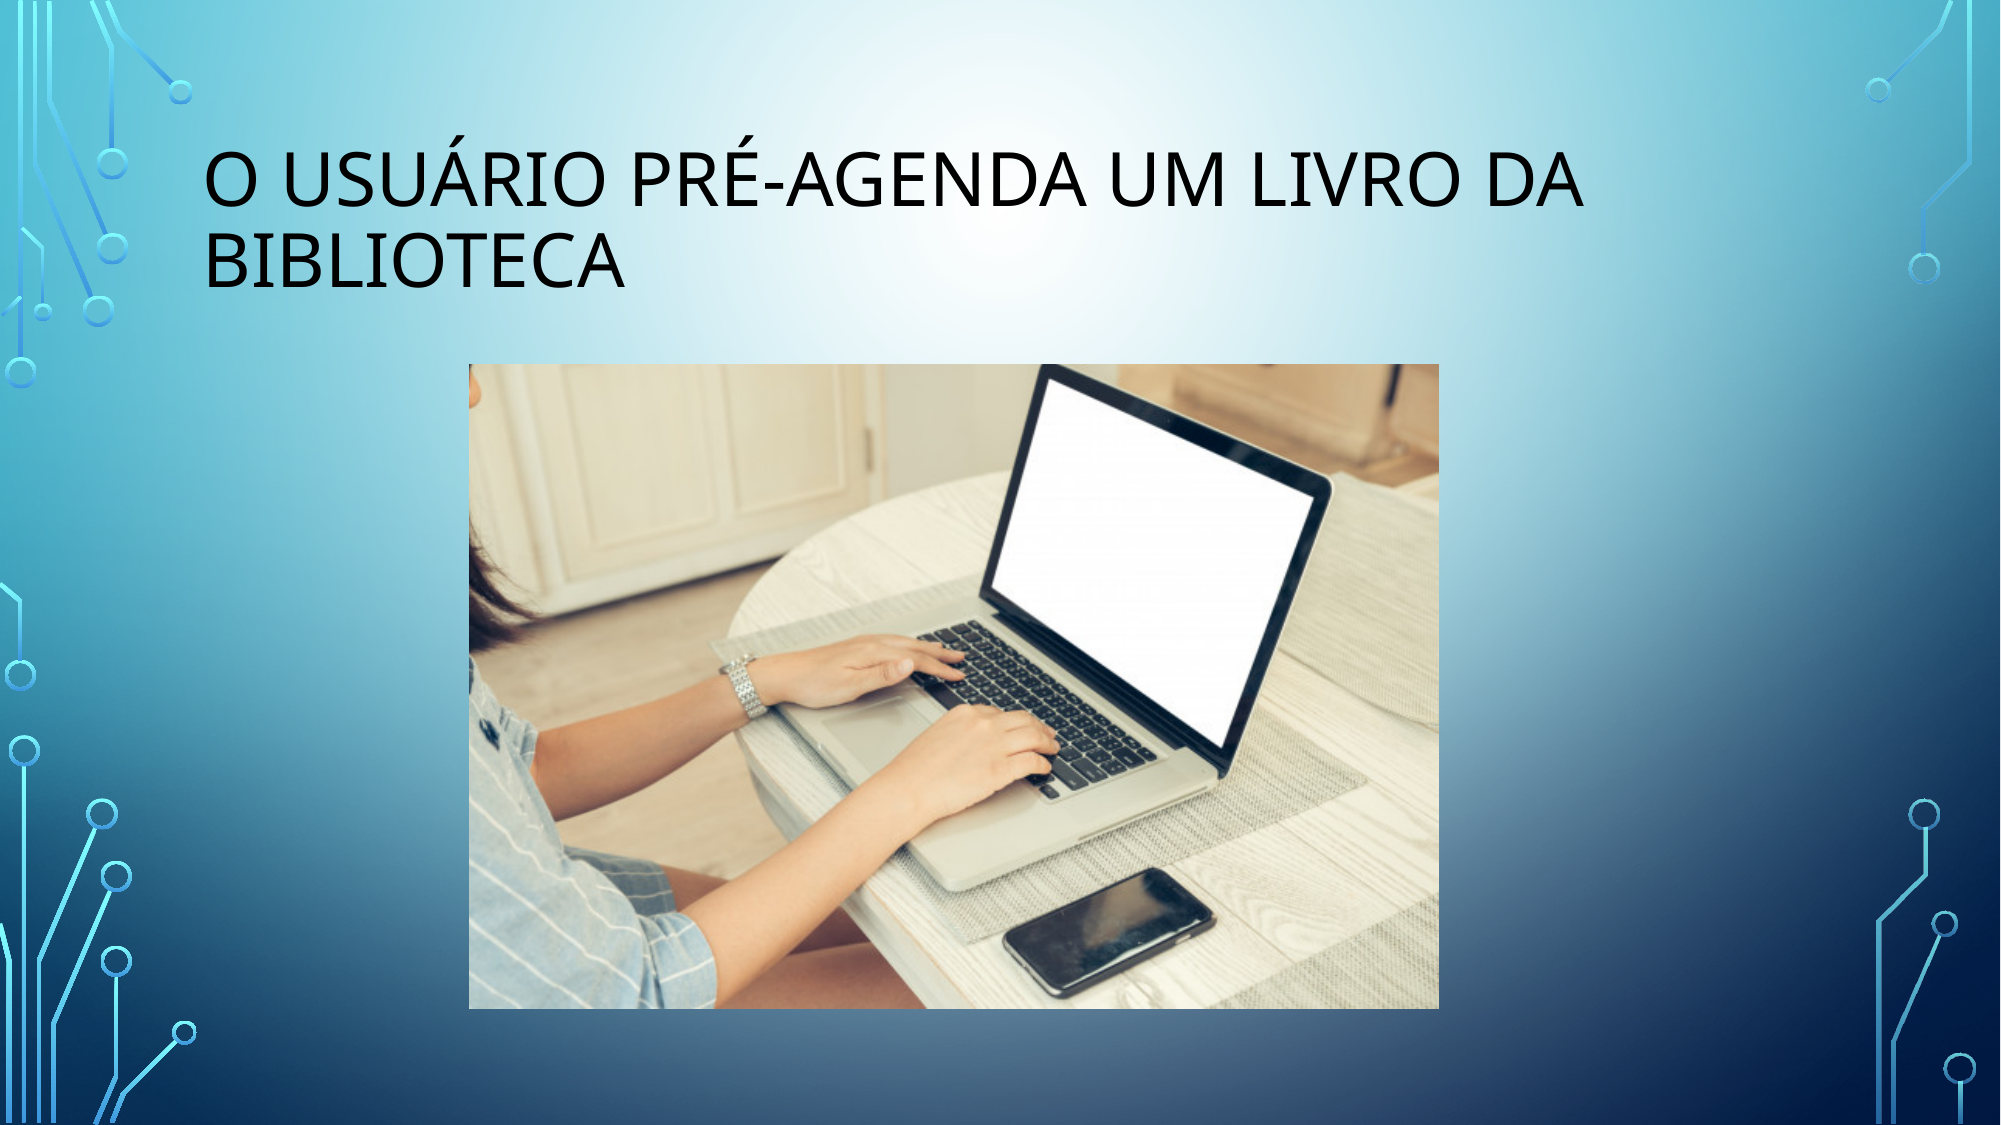

# O usuário pré-agenda um livro da biblioteca